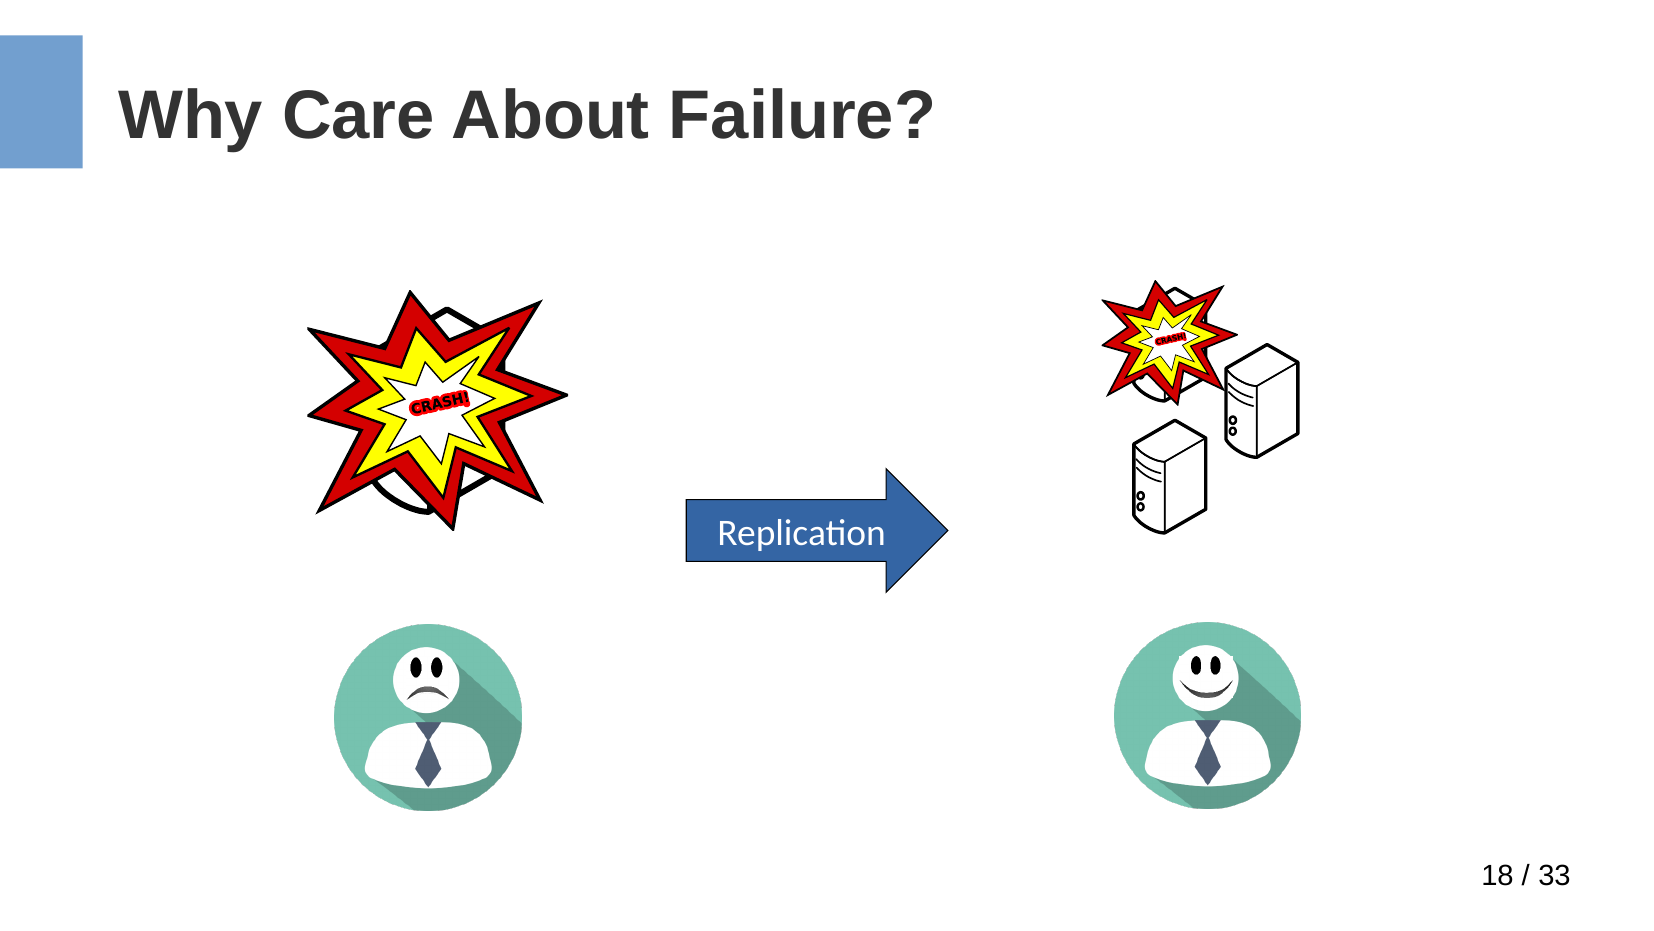

# Why Care About Failure?
Replication
18